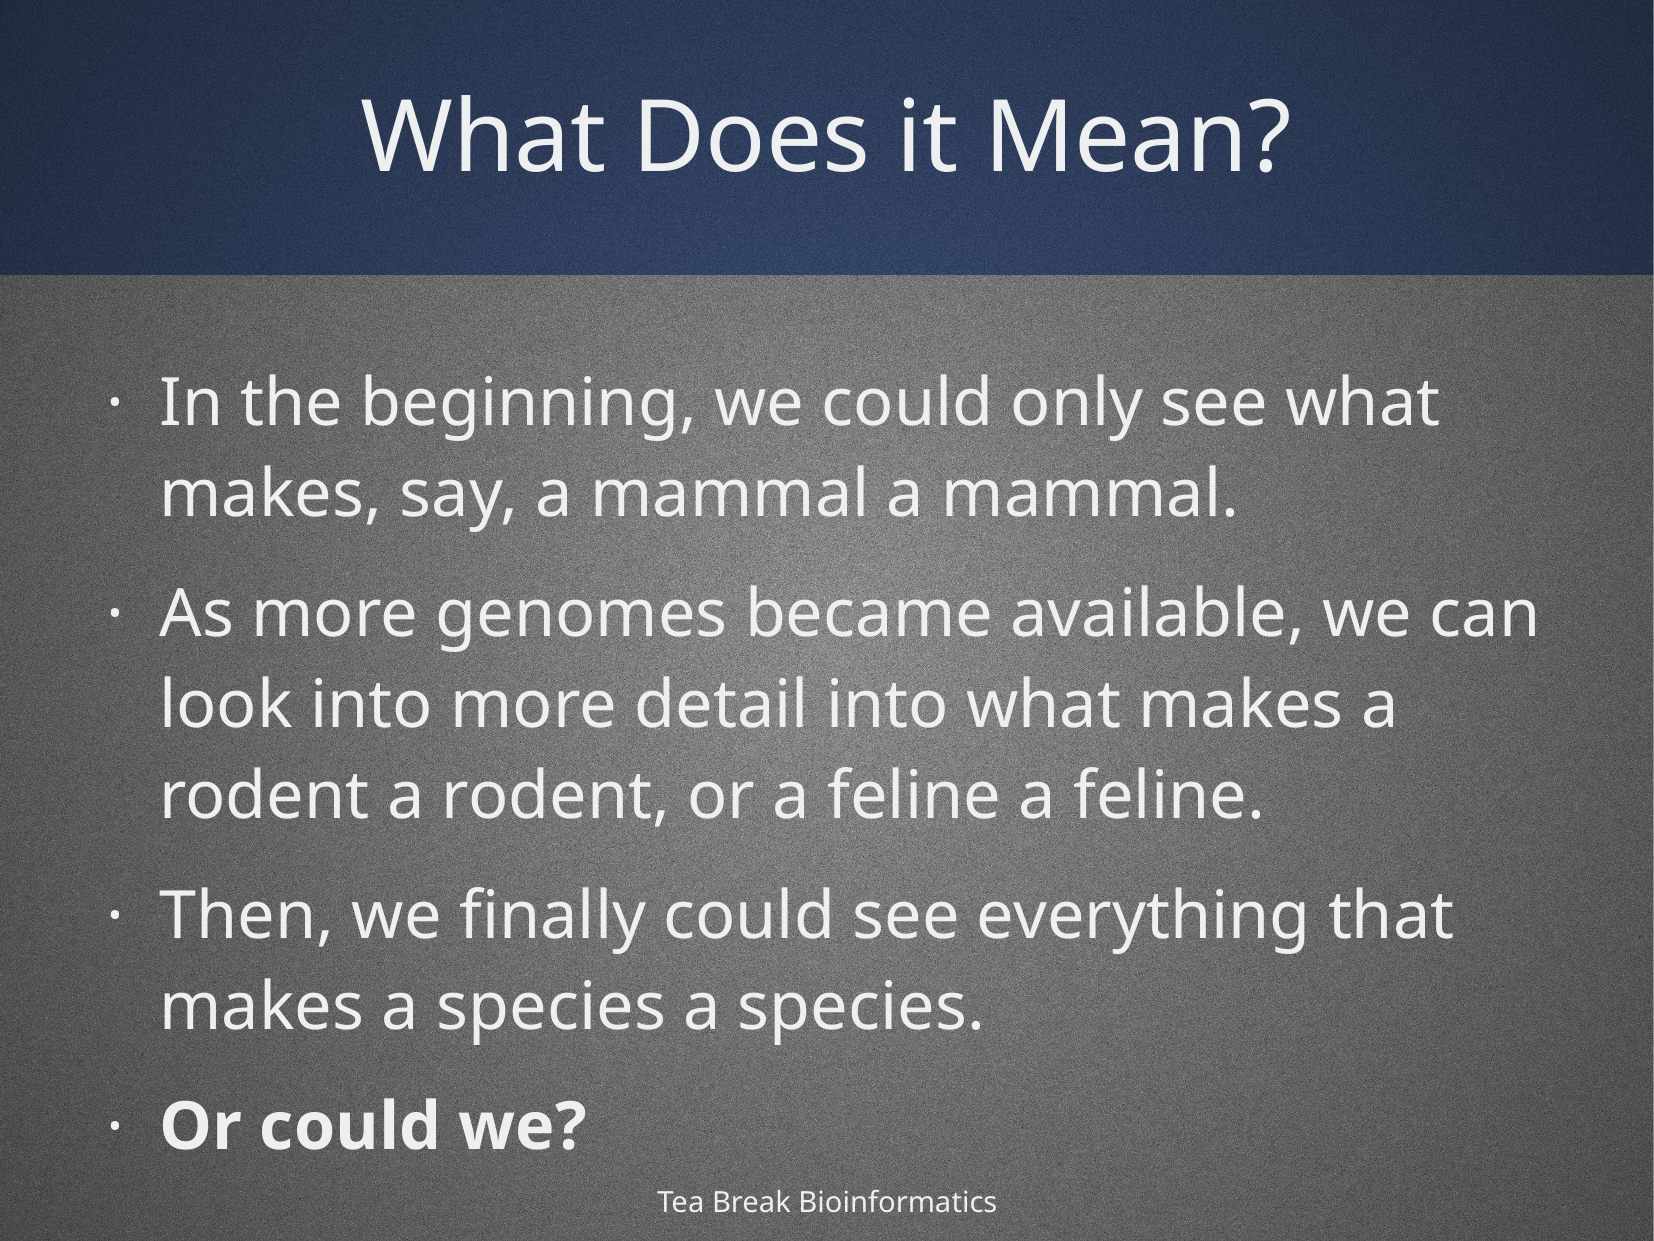

# What Does it Mean?
In the beginning, we could only see what makes, say, a mammal a mammal.
As more genomes became available, we can look into more detail into what makes a rodent a rodent, or a feline a feline.
Then, we finally could see everything that makes a species a species.
Or could we?